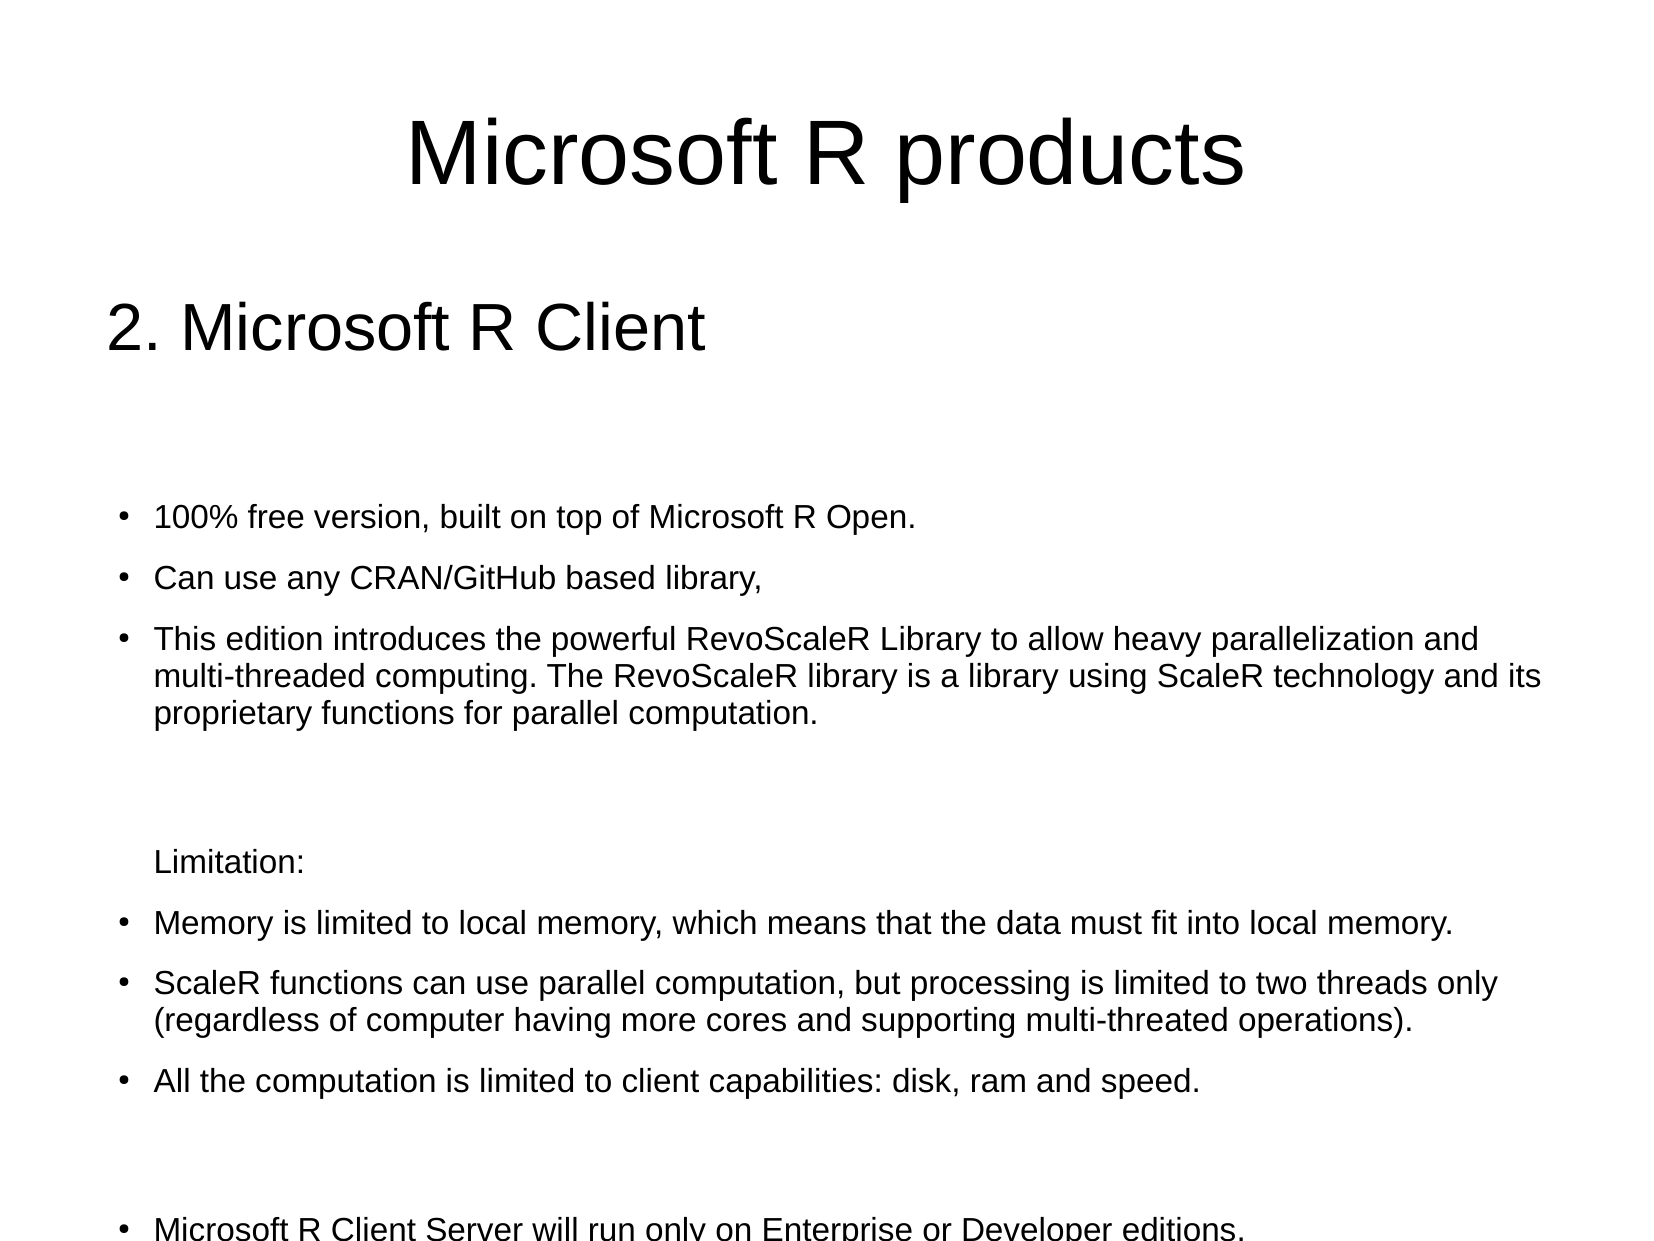

# Microsoft R products
2. Microsoft R Client
100% free version, built on top of Microsoft R Open.
Can use any CRAN/GitHub based library,
This edition introduces the powerful RevoScaleR Library to allow heavy parallelization and multi-threaded computing. The RevoScaleR library is a library using ScaleR technology and its proprietary functions for parallel computation.
Limitation:
Memory is limited to local memory, which means that the data must fit into local memory.
ScaleR functions can use parallel computation, but processing is limited to two threads only (regardless of computer having more cores and supporting multi-threated operations).
All the computation is limited to client capabilities: disk, ram and speed.
Microsoft R Client Server will run only on Enterprise or Developer editions.